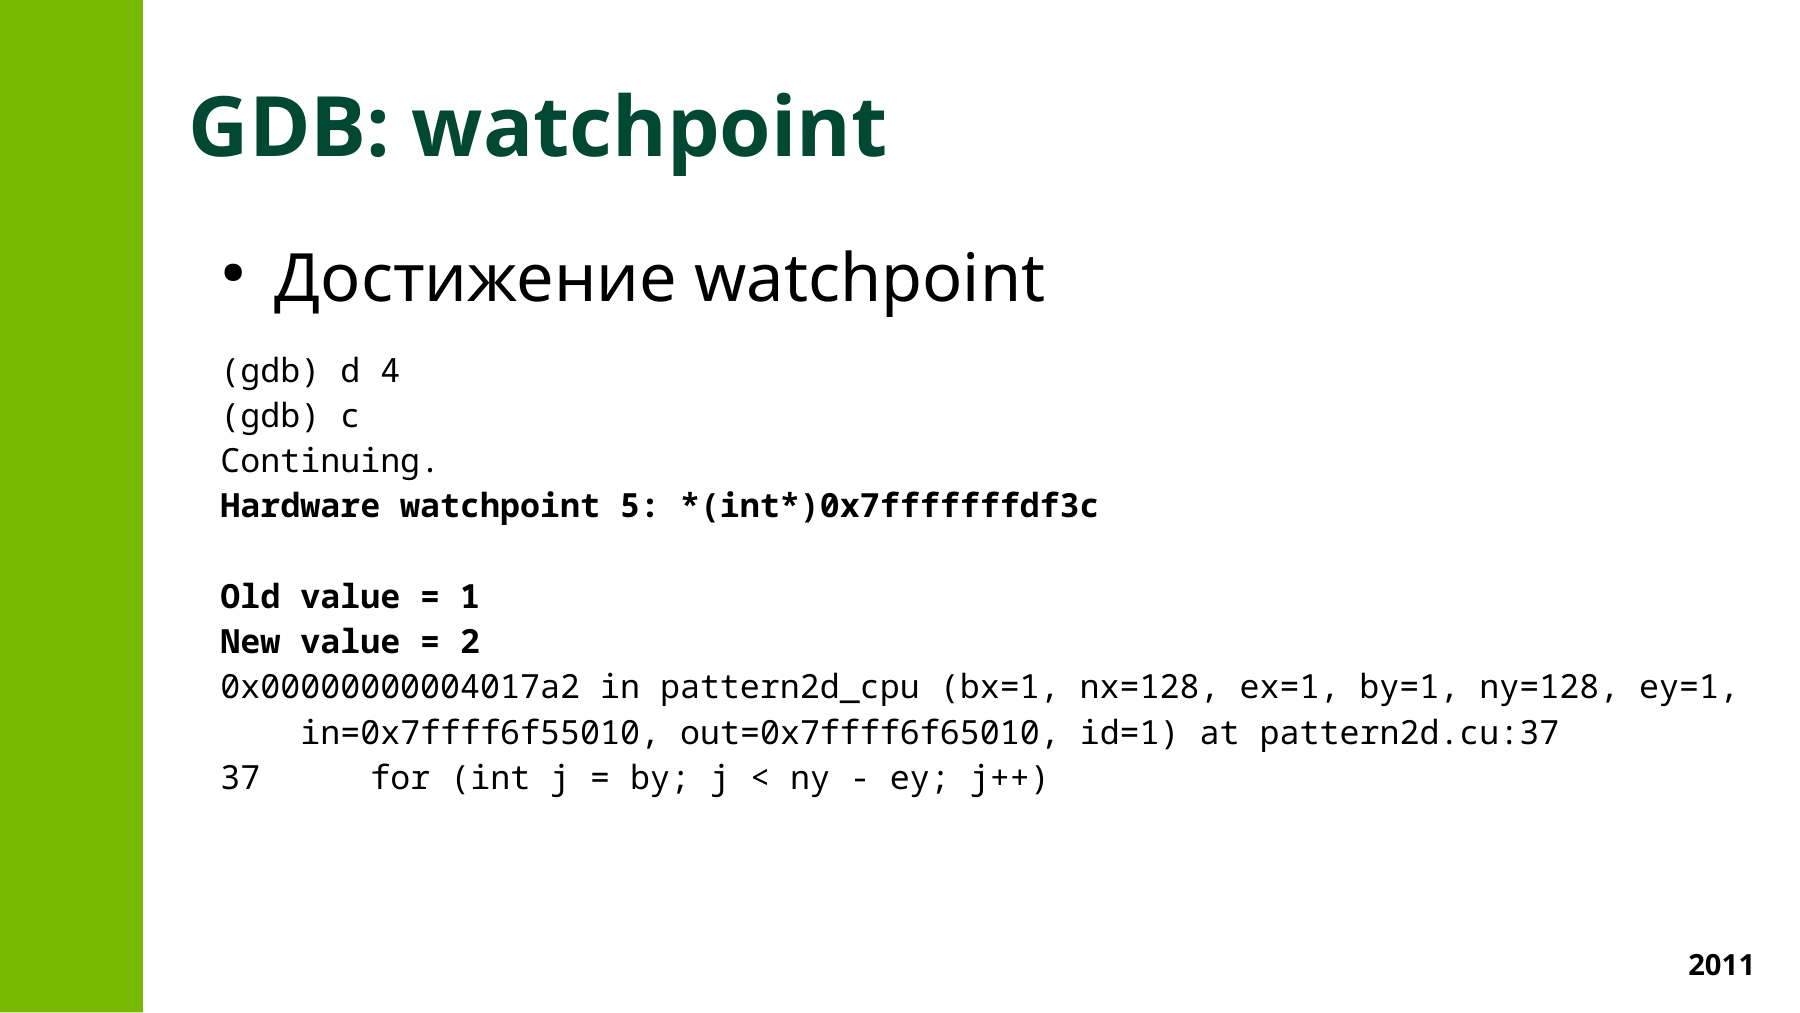

# GDB: watchpoint
Достижение watchpoint
(gdb) d 4
(gdb) c
Continuing.
Hardware watchpoint 5: *(int*)0x7fffffffdf3c
Old value = 1
New value = 2
0x00000000004017a2 in pattern2d_cpu (bx=1, nx=128, ex=1, by=1, ny=128, ey=1,
 in=0x7ffff6f55010, out=0x7ffff6f65010, id=1) at pattern2d.cu:37
37		for (int j = by; j < ny - ey; j++)